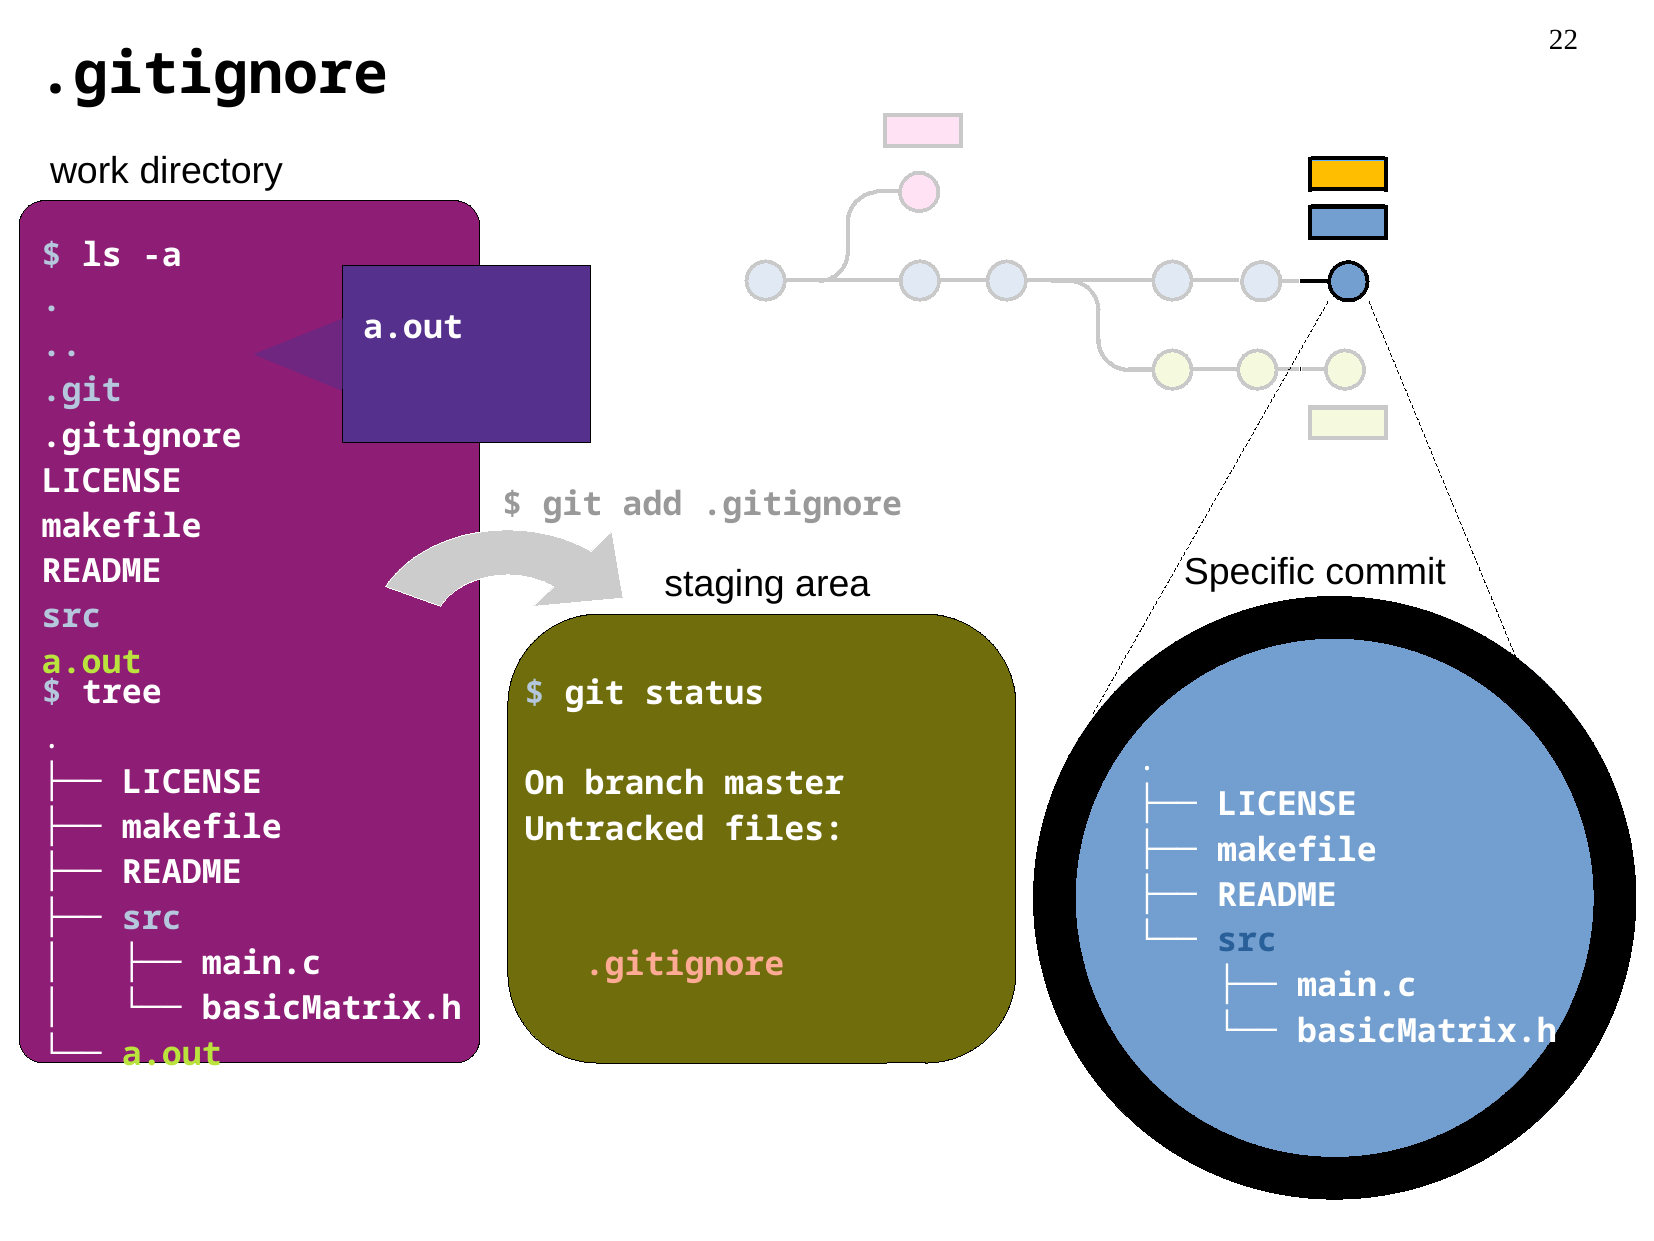

22
.gitignore
work directory
$ ls -a
.
..
.git
.gitignore
LICENSE
makefile
README
src
a.out
a.out
$ git add .gitignore
Specific commit
staging area
$ tree
.
├── LICENSE
├── makefile
├── README
├── src
│   ├── main.c
│   └── basicMatrix.h
└── a.out
$ git status
On branch master
Untracked files:
 .gitignore
.
├── LICENSE
├── makefile
├── README
└── src
    ├── main.c
   └── basicMatrix.h